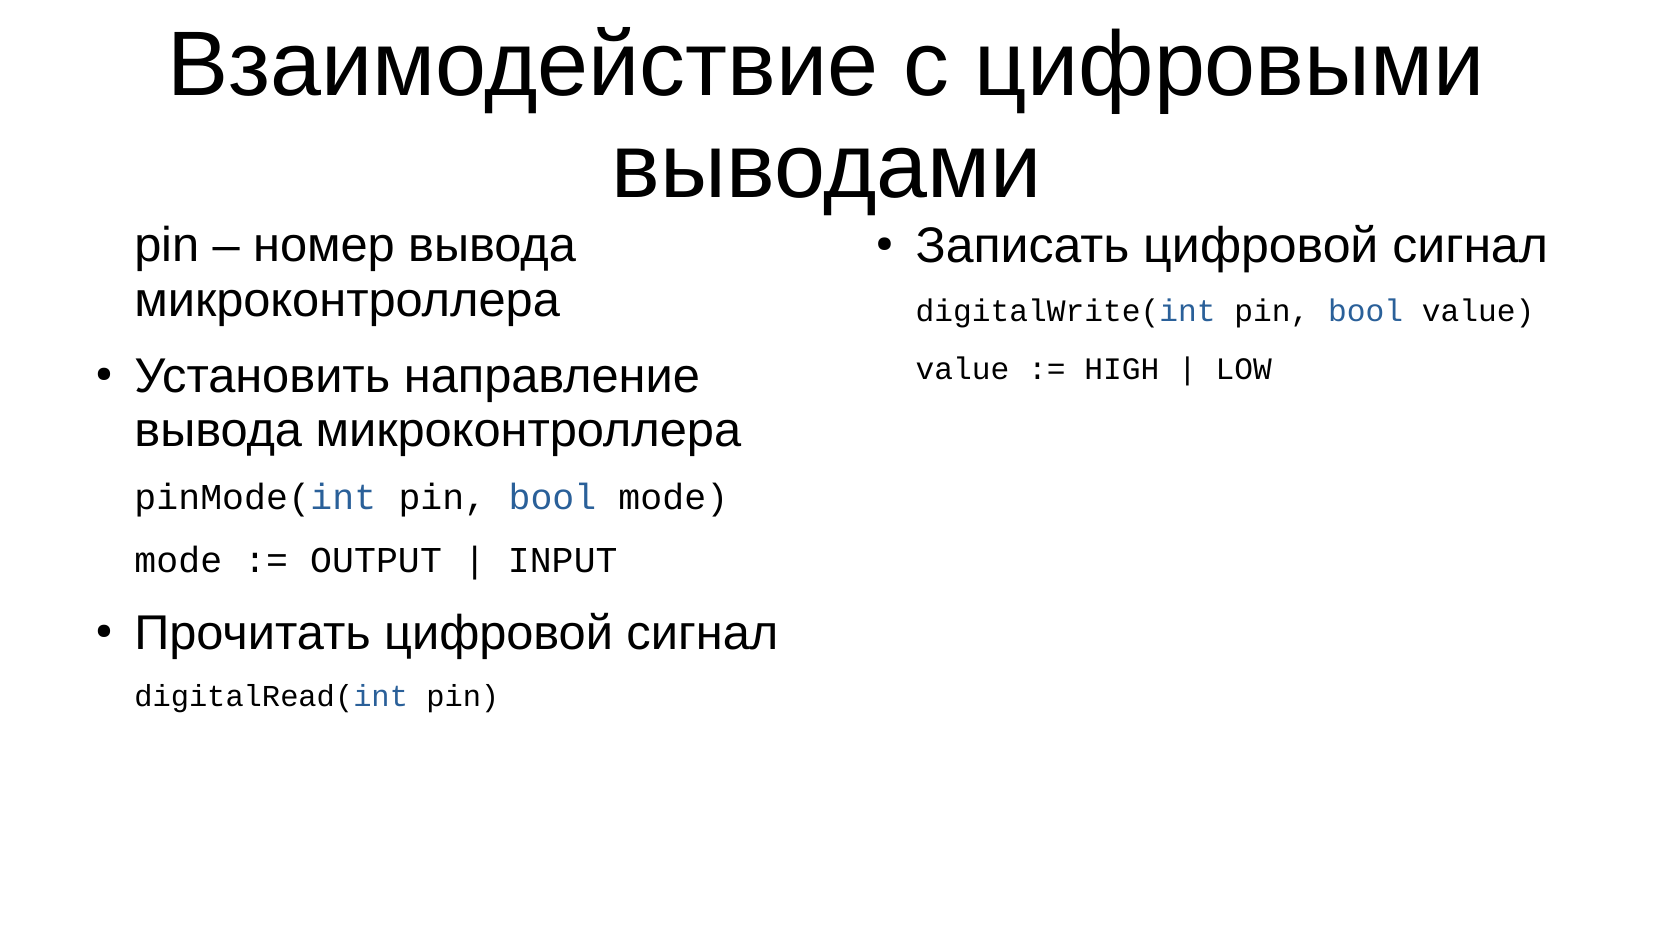

# Взаимодействие с цифровыми выводами
pin – номер вывода микроконтроллера
Установить направление вывода микроконтроллера
pinMode(int pin, bool mode)
mode := OUTPUT | INPUT
Прочитать цифровой сигнал
digitalRead(int pin)
Записать цифровой сигнал
digitalWrite(int pin, bool value)
value := HIGH | LOW